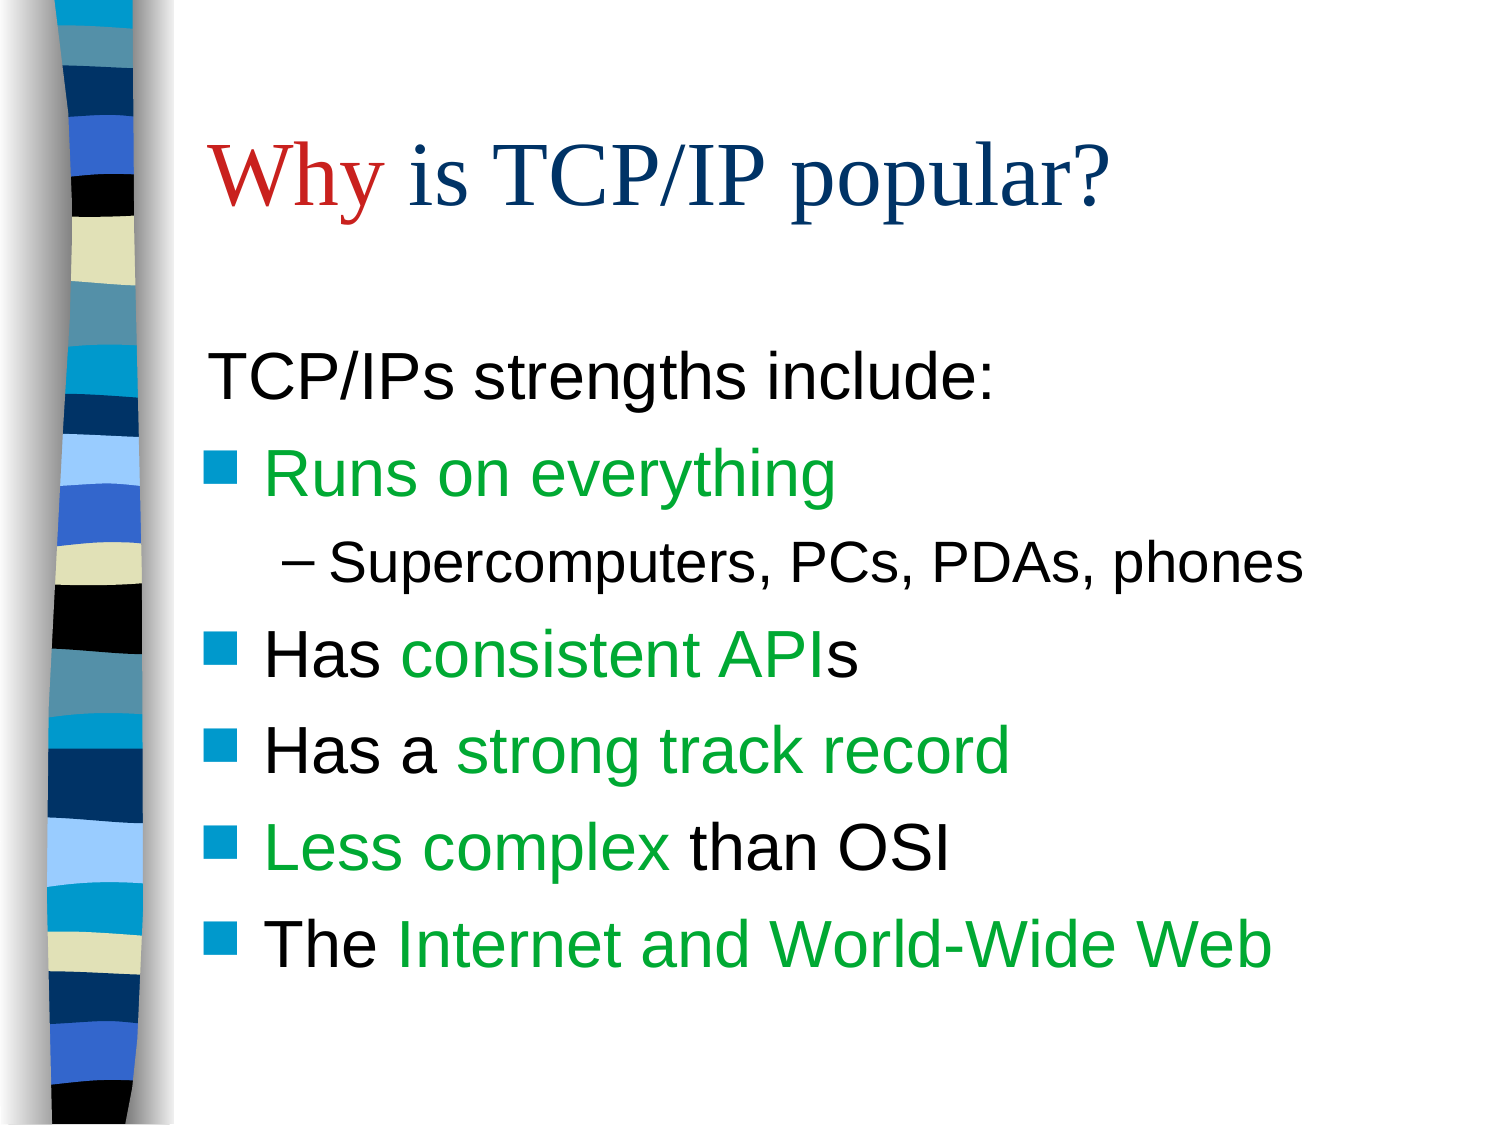

# Why is TCP/IP popular?
TCP/IPs strengths include:
Runs on everything
Supercomputers, PCs, PDAs, phones
Has consistent APIs
Has a strong track record
Less complex than OSI
The Internet and World-Wide Web